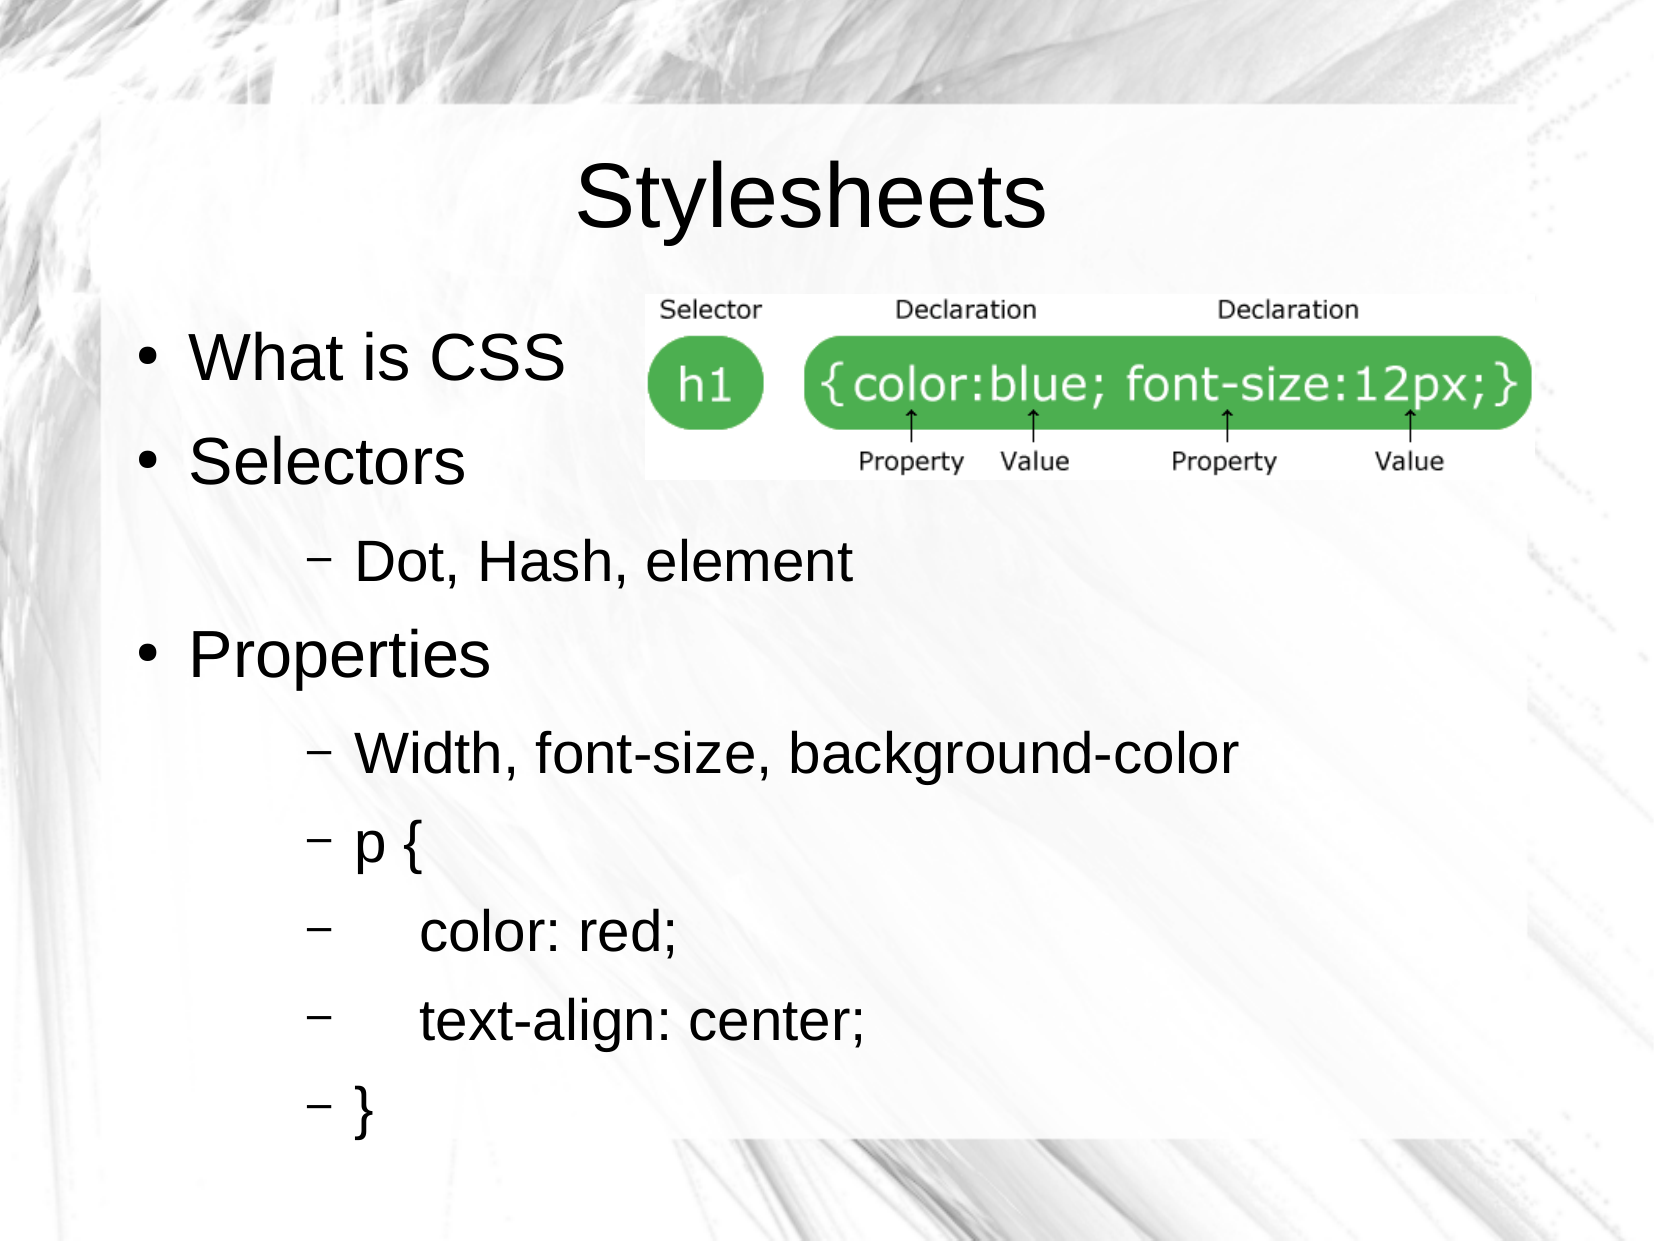

# Stylesheets
What is CSS
Selectors
Dot, Hash, element
Properties
Width, font-size, background-color
p {
 color: red;
 text-align: center;
}